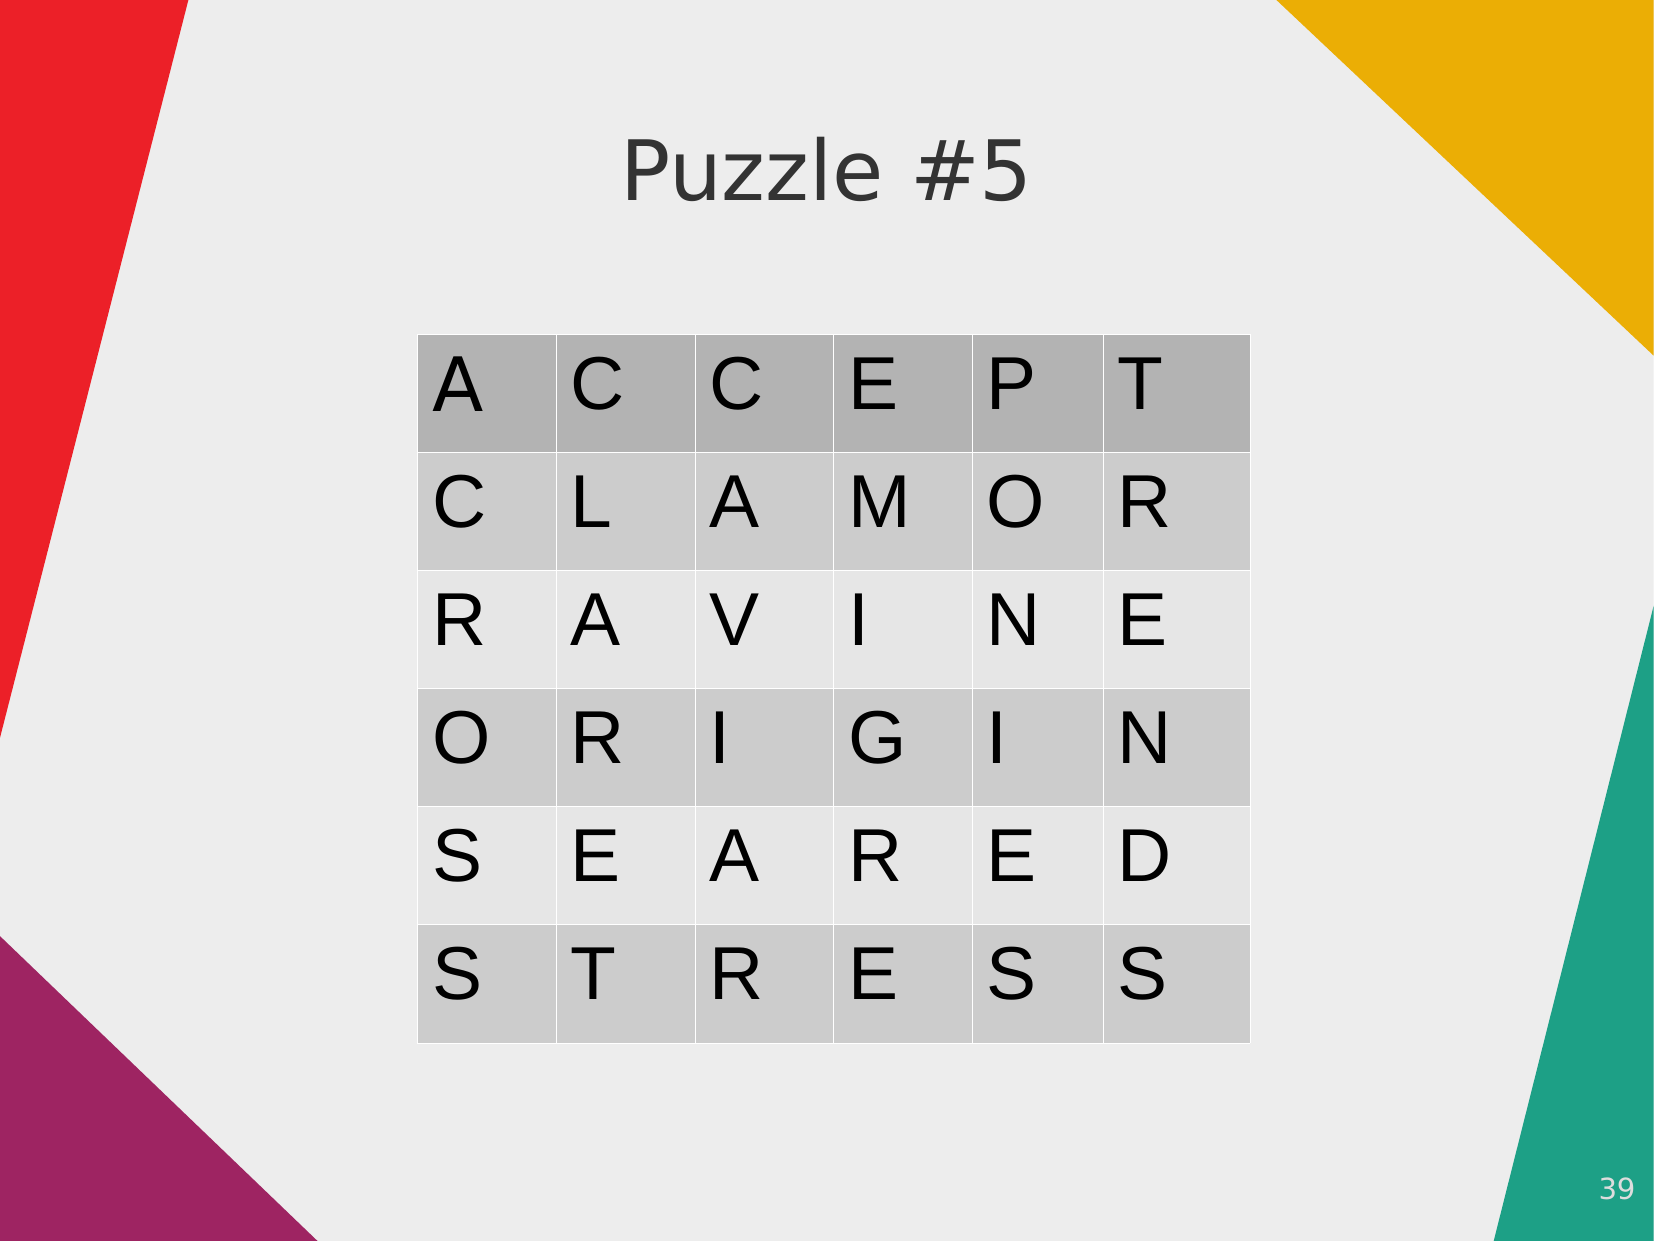

# Puzzle #5
| A | C | C | E | P | T |
| --- | --- | --- | --- | --- | --- |
| C | L | A | M | O | R |
| R | A | V | I | N | E |
| O | R | I | G | I | N |
| S | E | A | R | E | D |
| S | T | R | E | S | S |
39
| | | | |
| --- | --- | --- | --- |
| | | | |
| | | | |
| | | | |